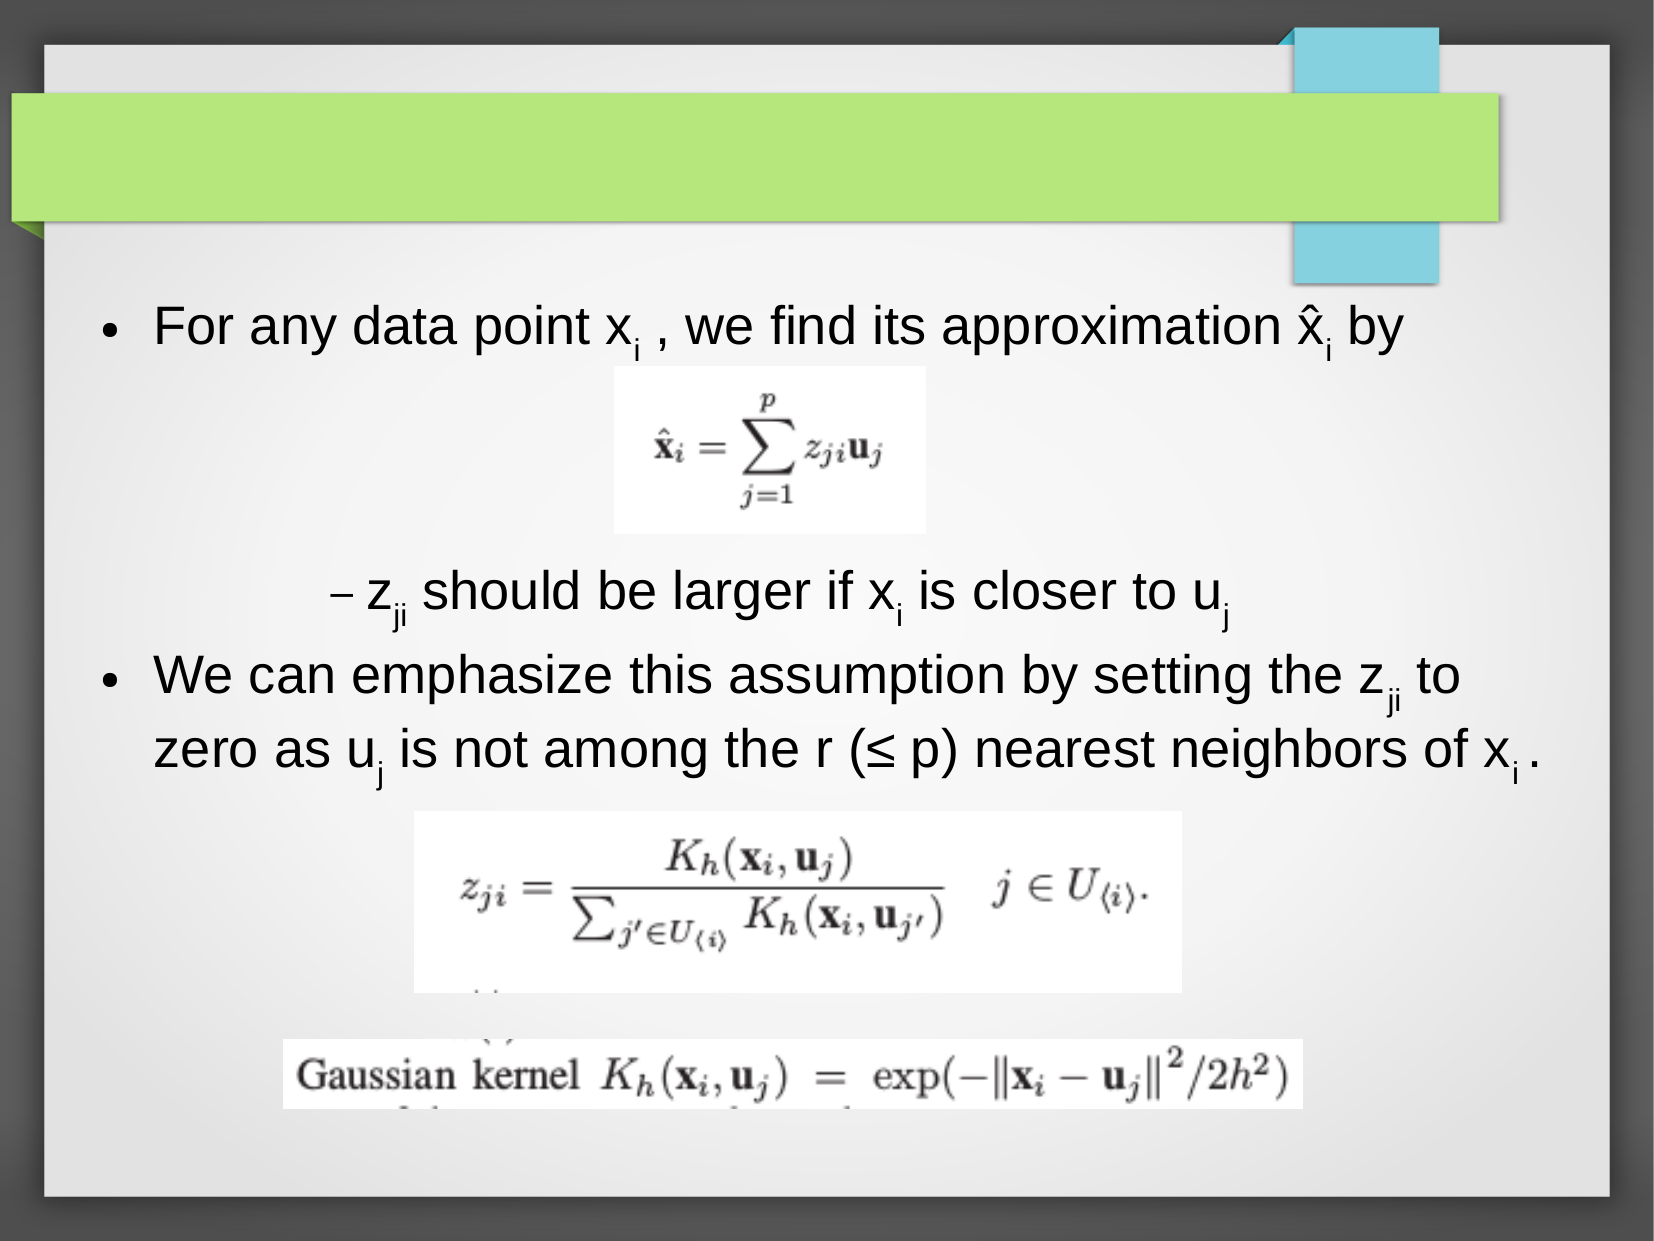

#
For any data point xi , we find its approximation x̂i by
zji should be larger if xi is closer to uj
We can emphasize this assumption by setting the zji to zero as uj is not among the r (≤ p) nearest neighbors of xi .